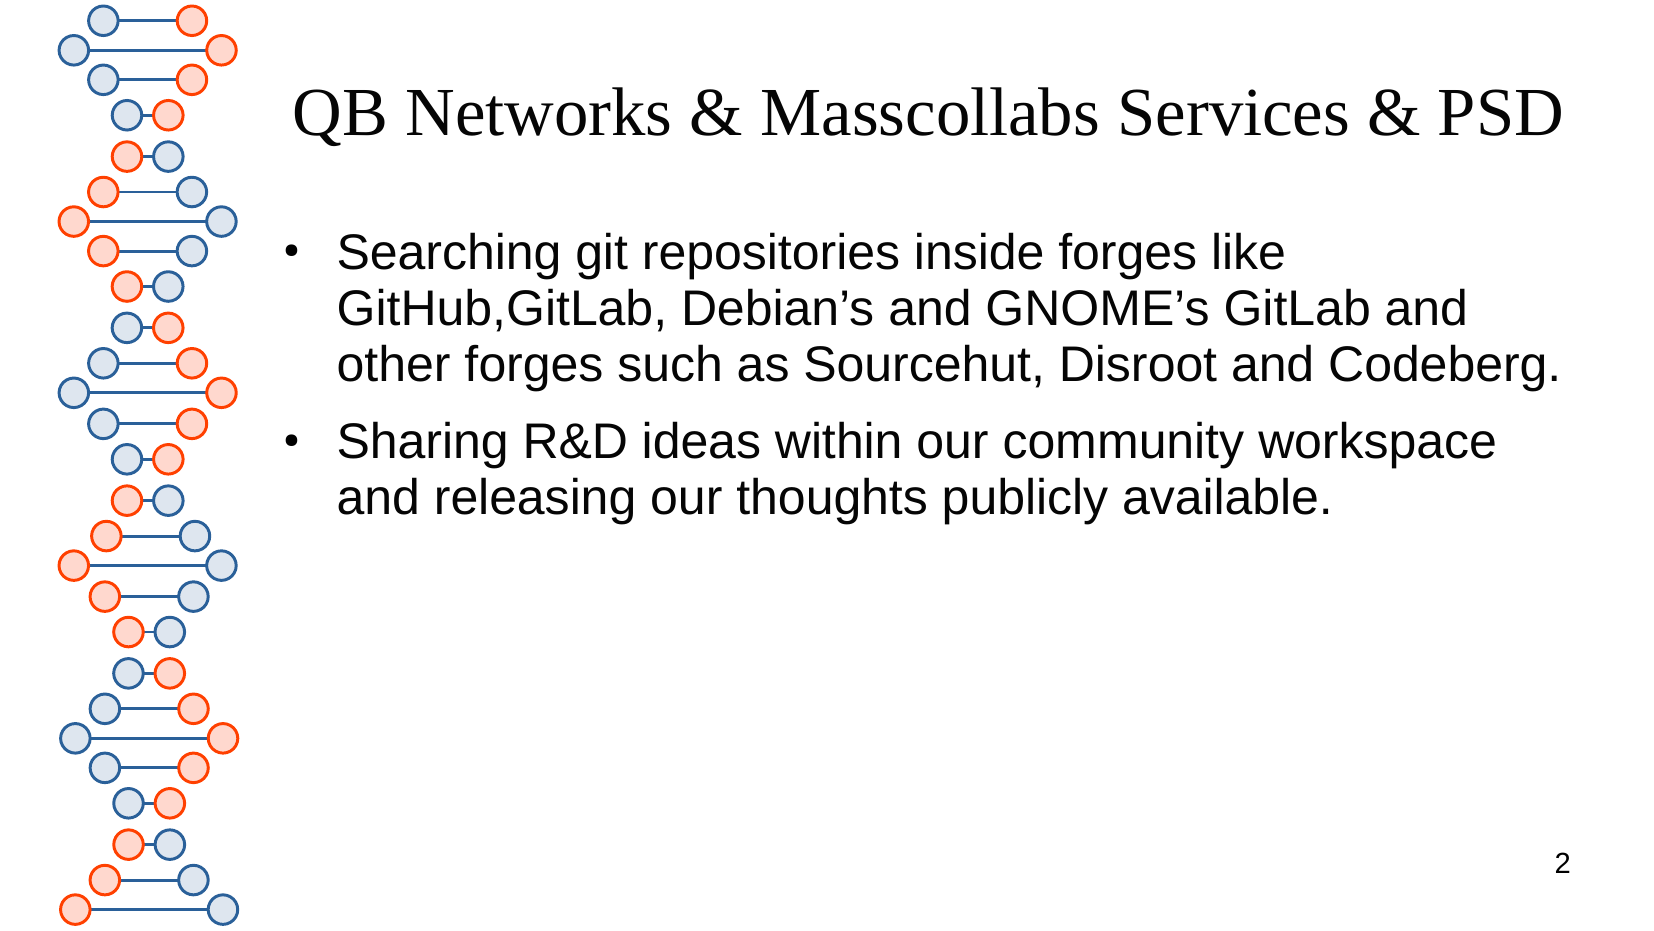

# QB Networks & Masscollabs Services & PSD
Searching git repositories inside forges like GitHub,GitLab, Debian’s and GNOME’s GitLab and other forges such as Sourcehut, Disroot and Codeberg.
Sharing R&D ideas within our community workspace and releasing our thoughts publicly available.
2